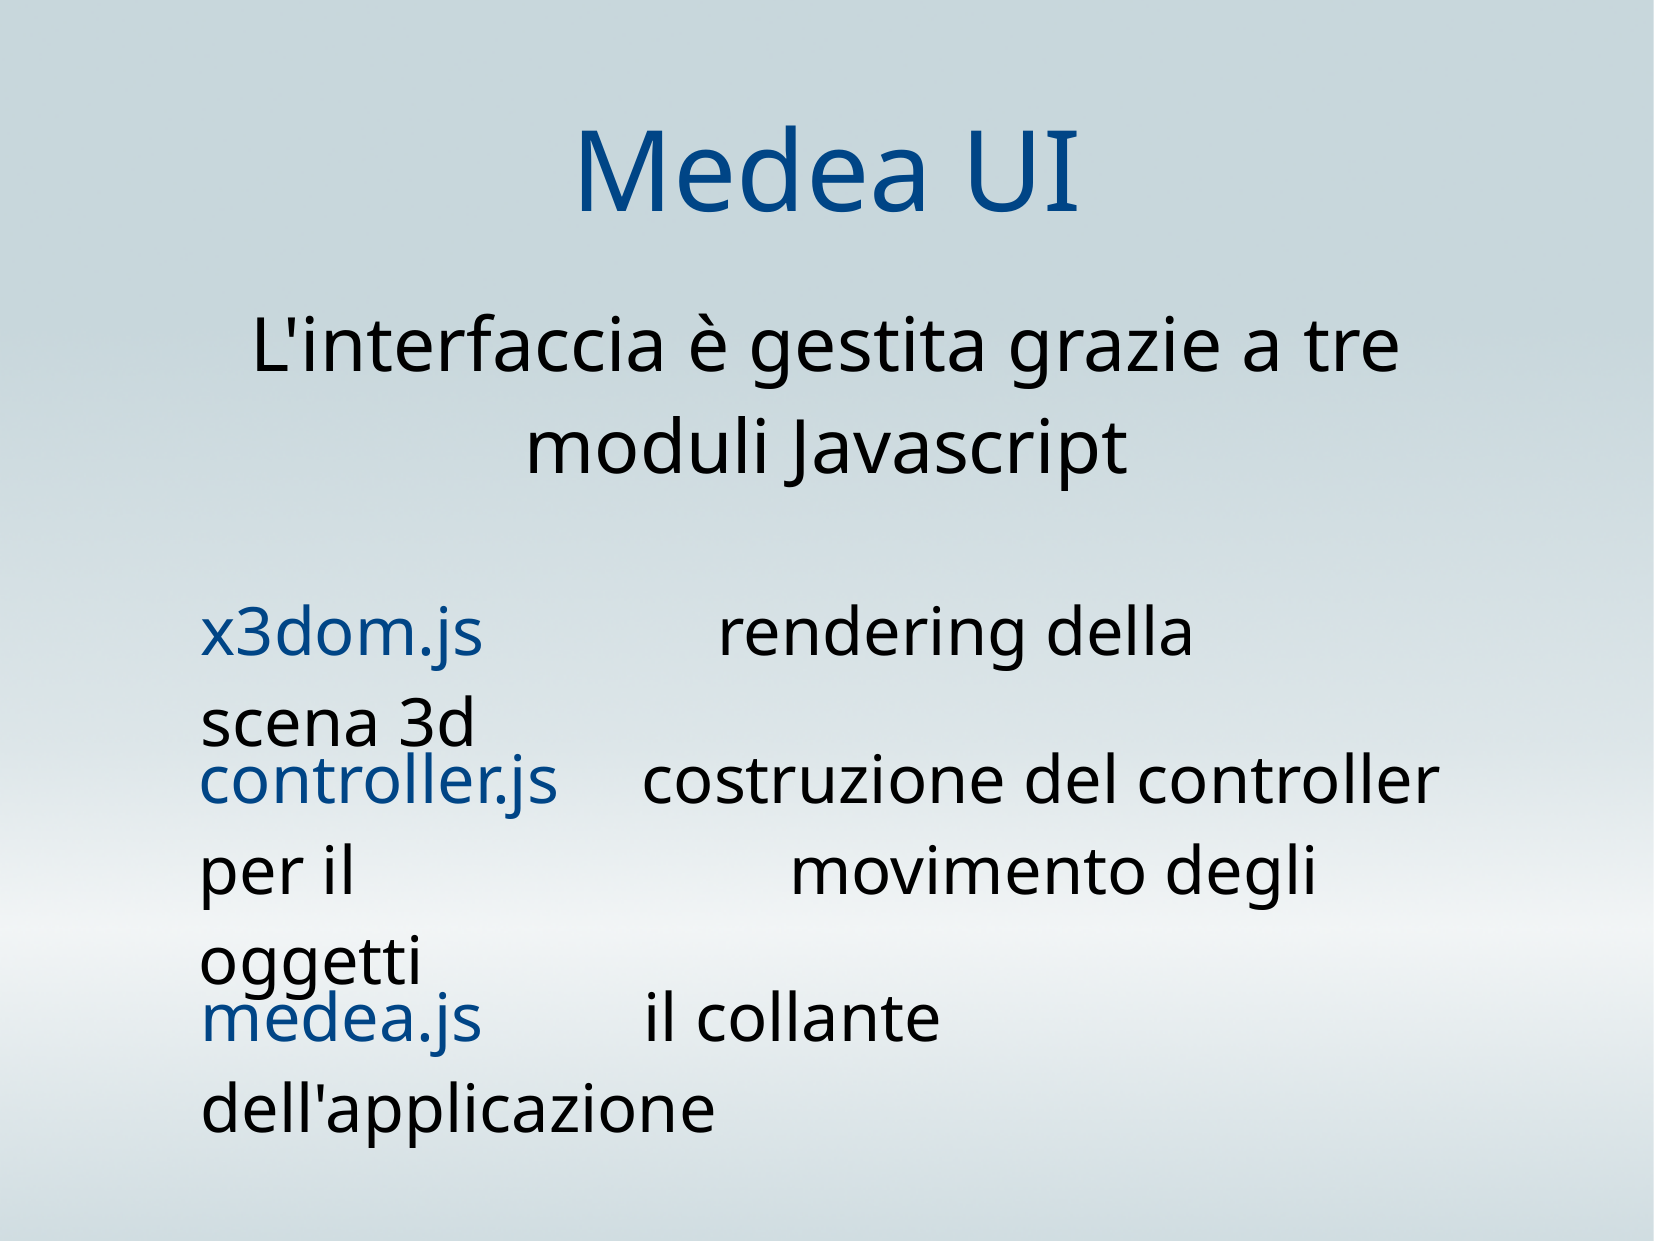

Medea UI
L'interfaccia è gestita grazie a tre moduli Javascript
x3dom.js 			rendering della scena 3d
controller.js		costruzione del controller per il 						movimento degli oggetti
medea.js			il collante dell'applicazione